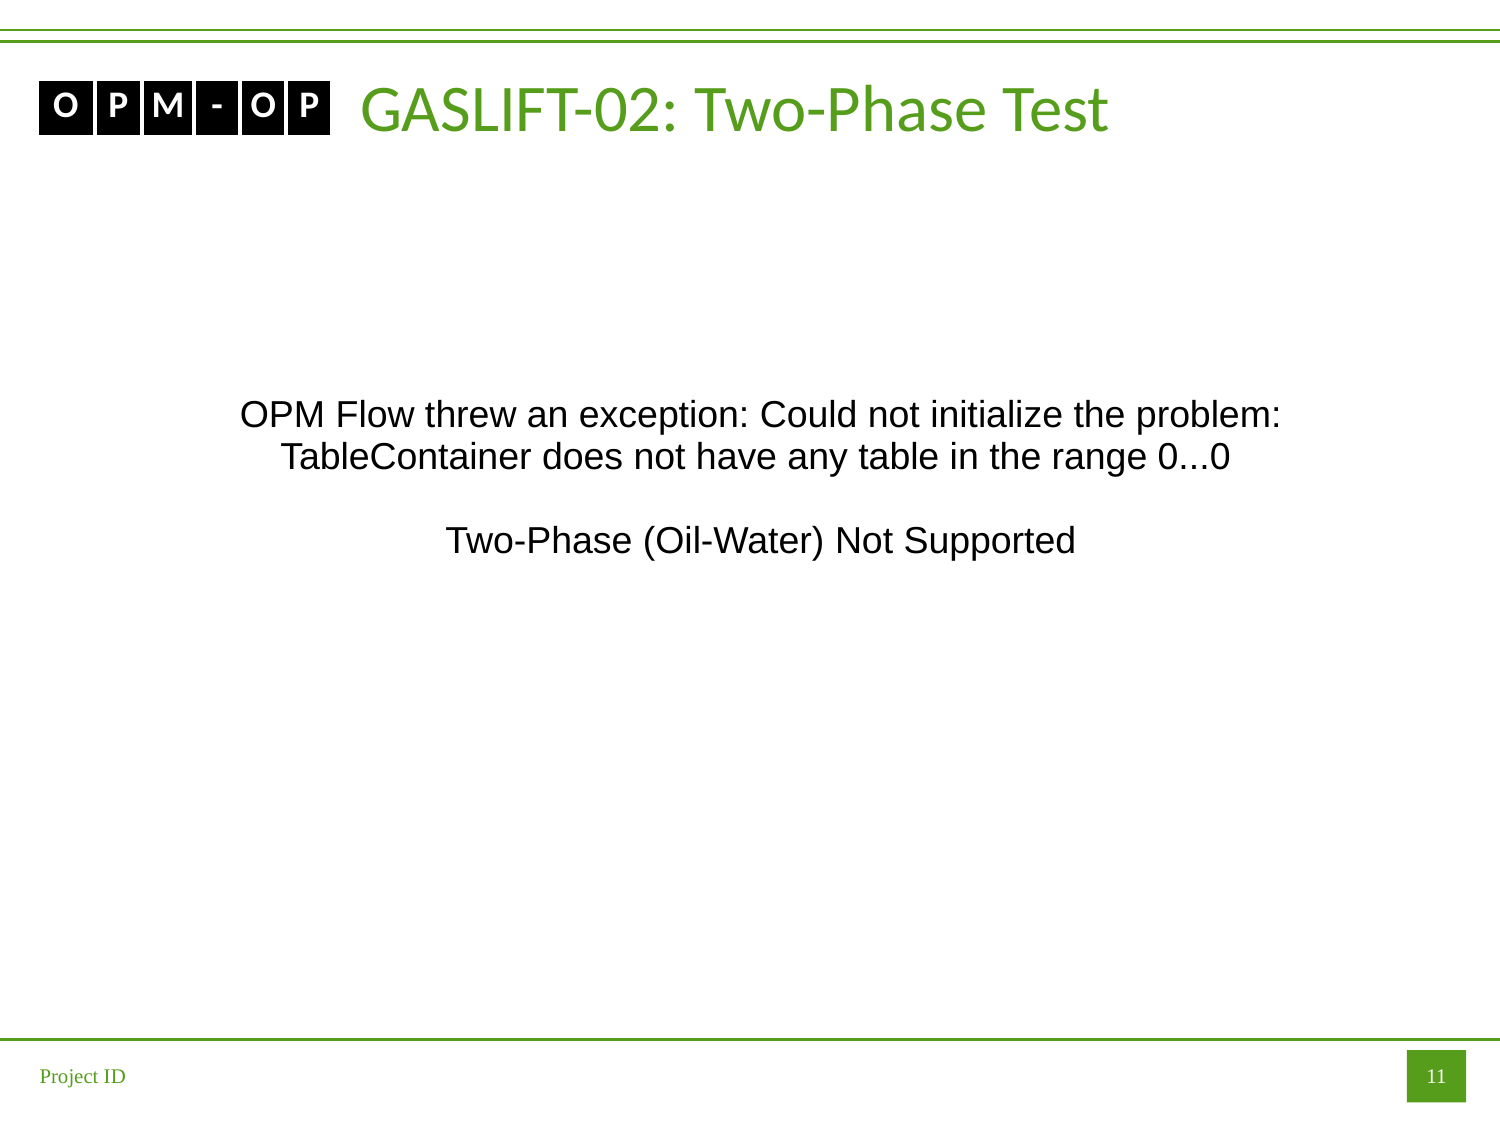

# GASLIFT-02: Two-Phase Test
OPM Flow threw an exception: Could not initialize the problem: TableContainer does not have any table in the range 0...0
Two-Phase (Oil-Water) Not Supported
Project ID
11